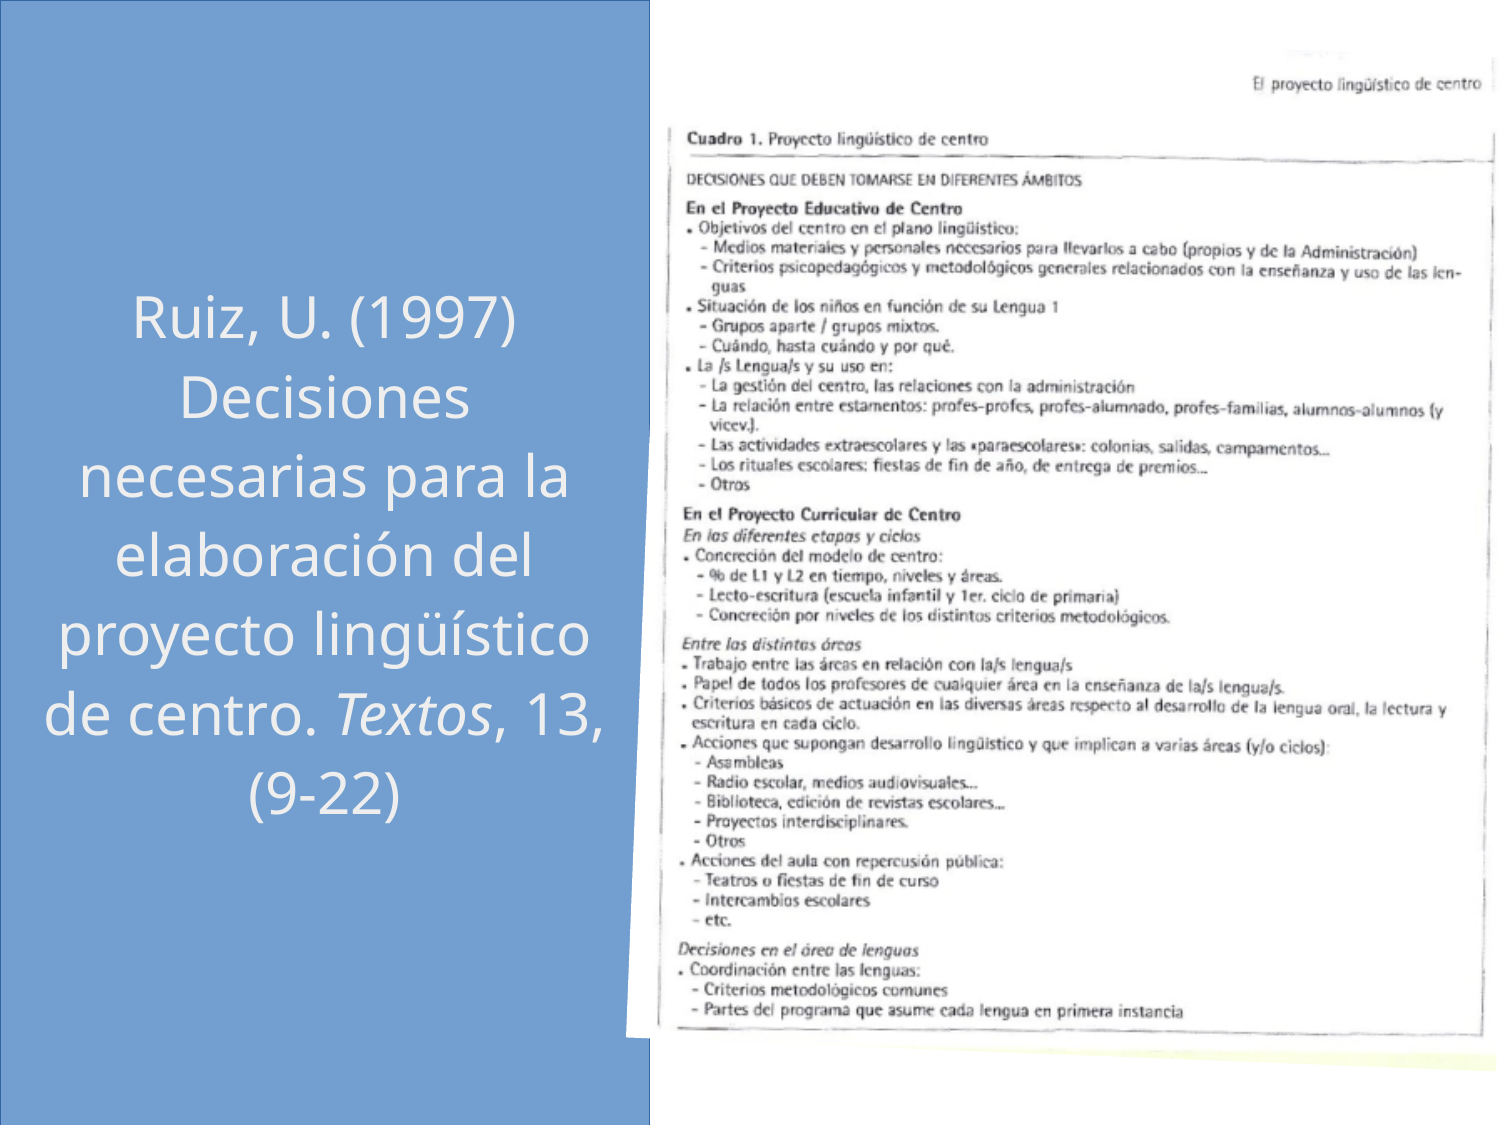

# Ruiz, U. (1997) Decisiones necesarias para la elaboración del proyecto lingüístico de centro. Textos, 13, (9-22)